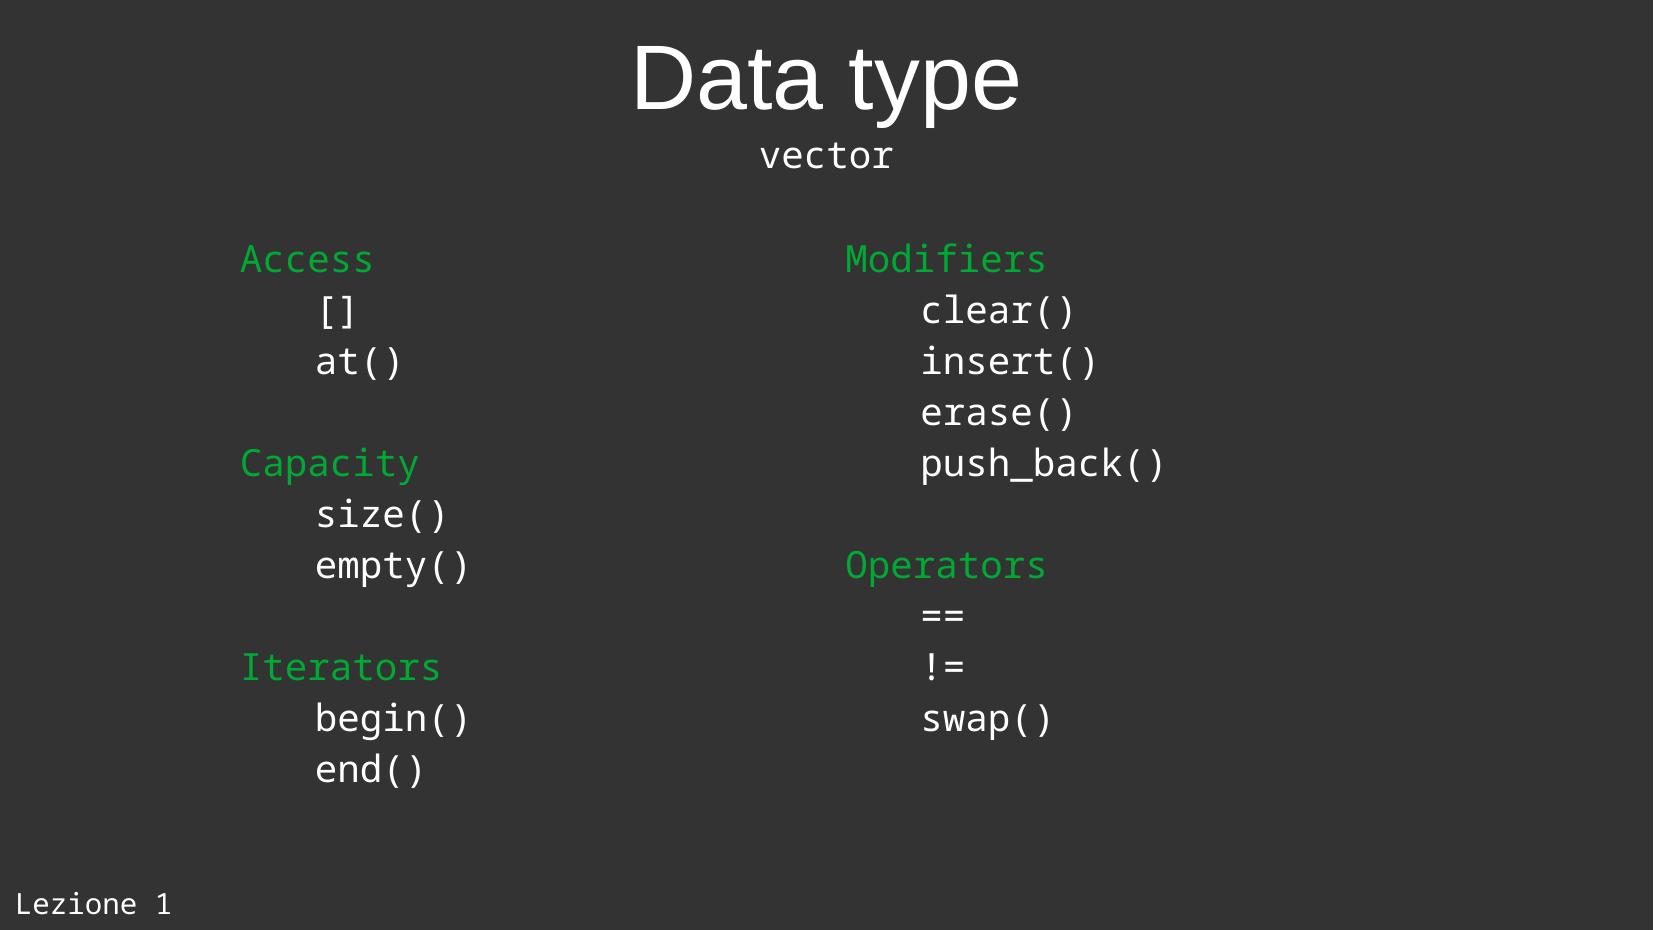

# Data type
vector
Modifiers
	clear()
	insert()
	erase()
	push_back()
Operators
	==
	!=
	swap()
Access
	[]
	at()
Capacity
	size()
	empty()
Iterators
	begin()
	end()
Lezione 1